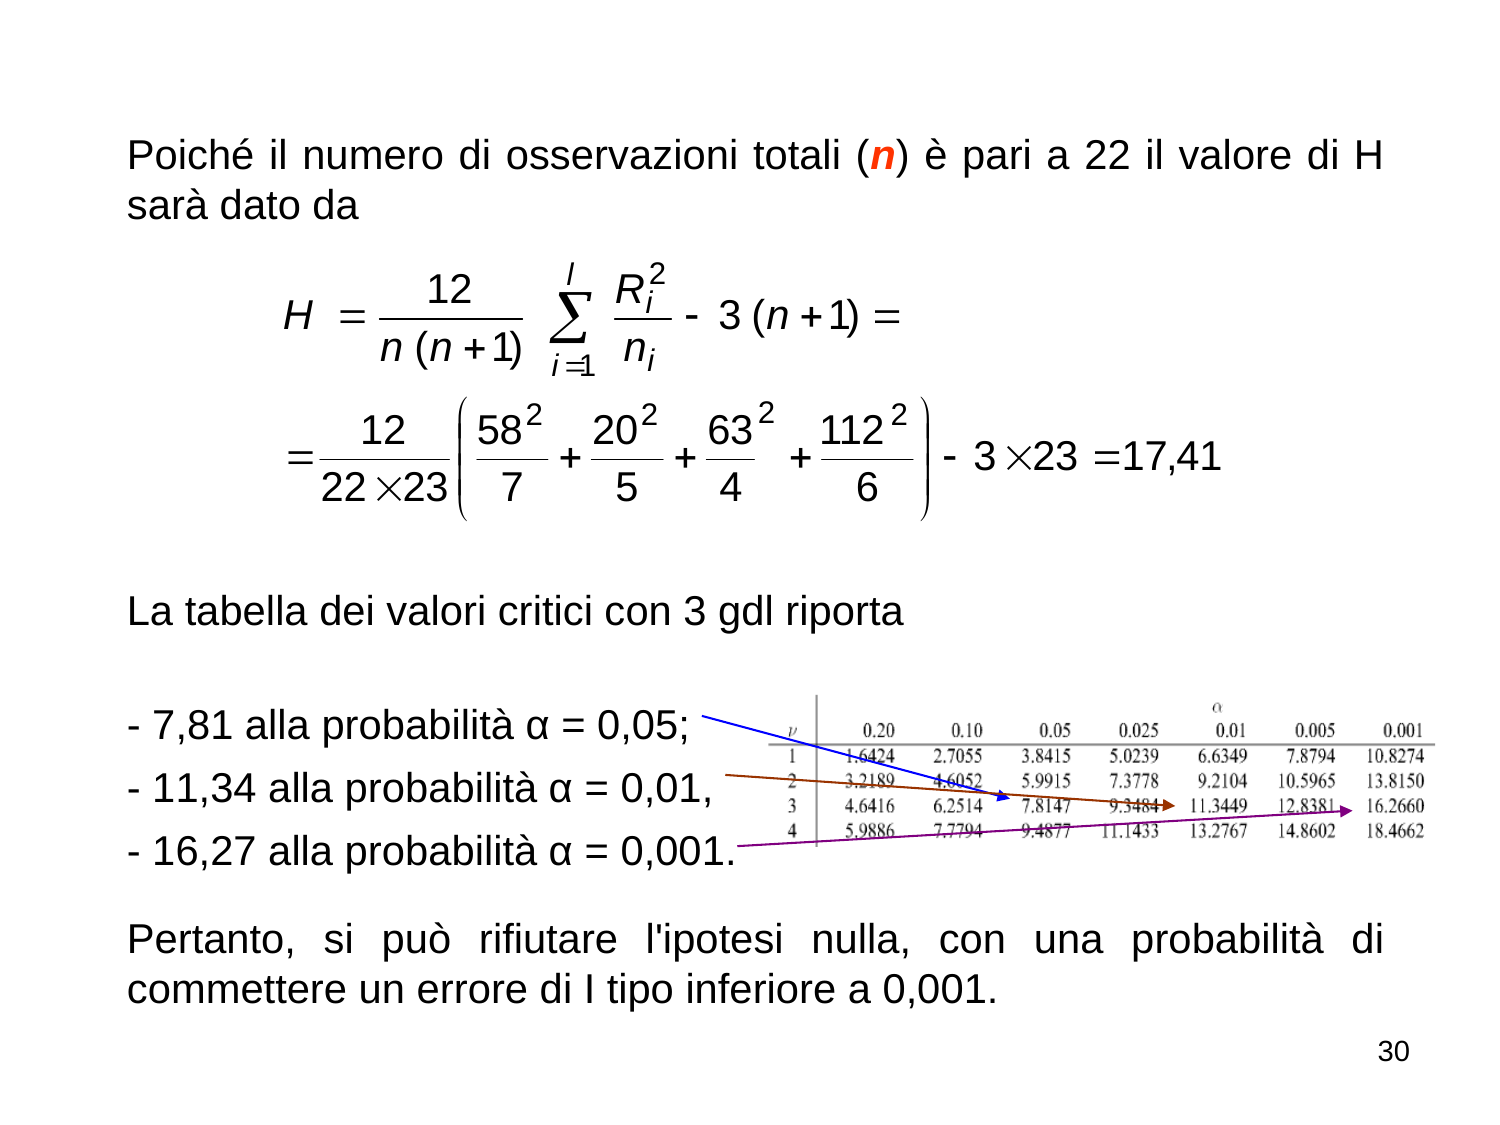

Poiché il numero di osservazioni totali (n) è pari a 22 il valore di H sarà dato da
La tabella dei valori critici con 3 gdl riporta
- 7,81 alla probabilità α = 0,05;
- 11,34 alla probabilità α = 0,01,
- 16,27 alla probabilità α = 0,001.
Pertanto, si può rifiutare l'ipotesi nulla, con una probabilità di commettere un errore di I tipo inferiore a 0,001.